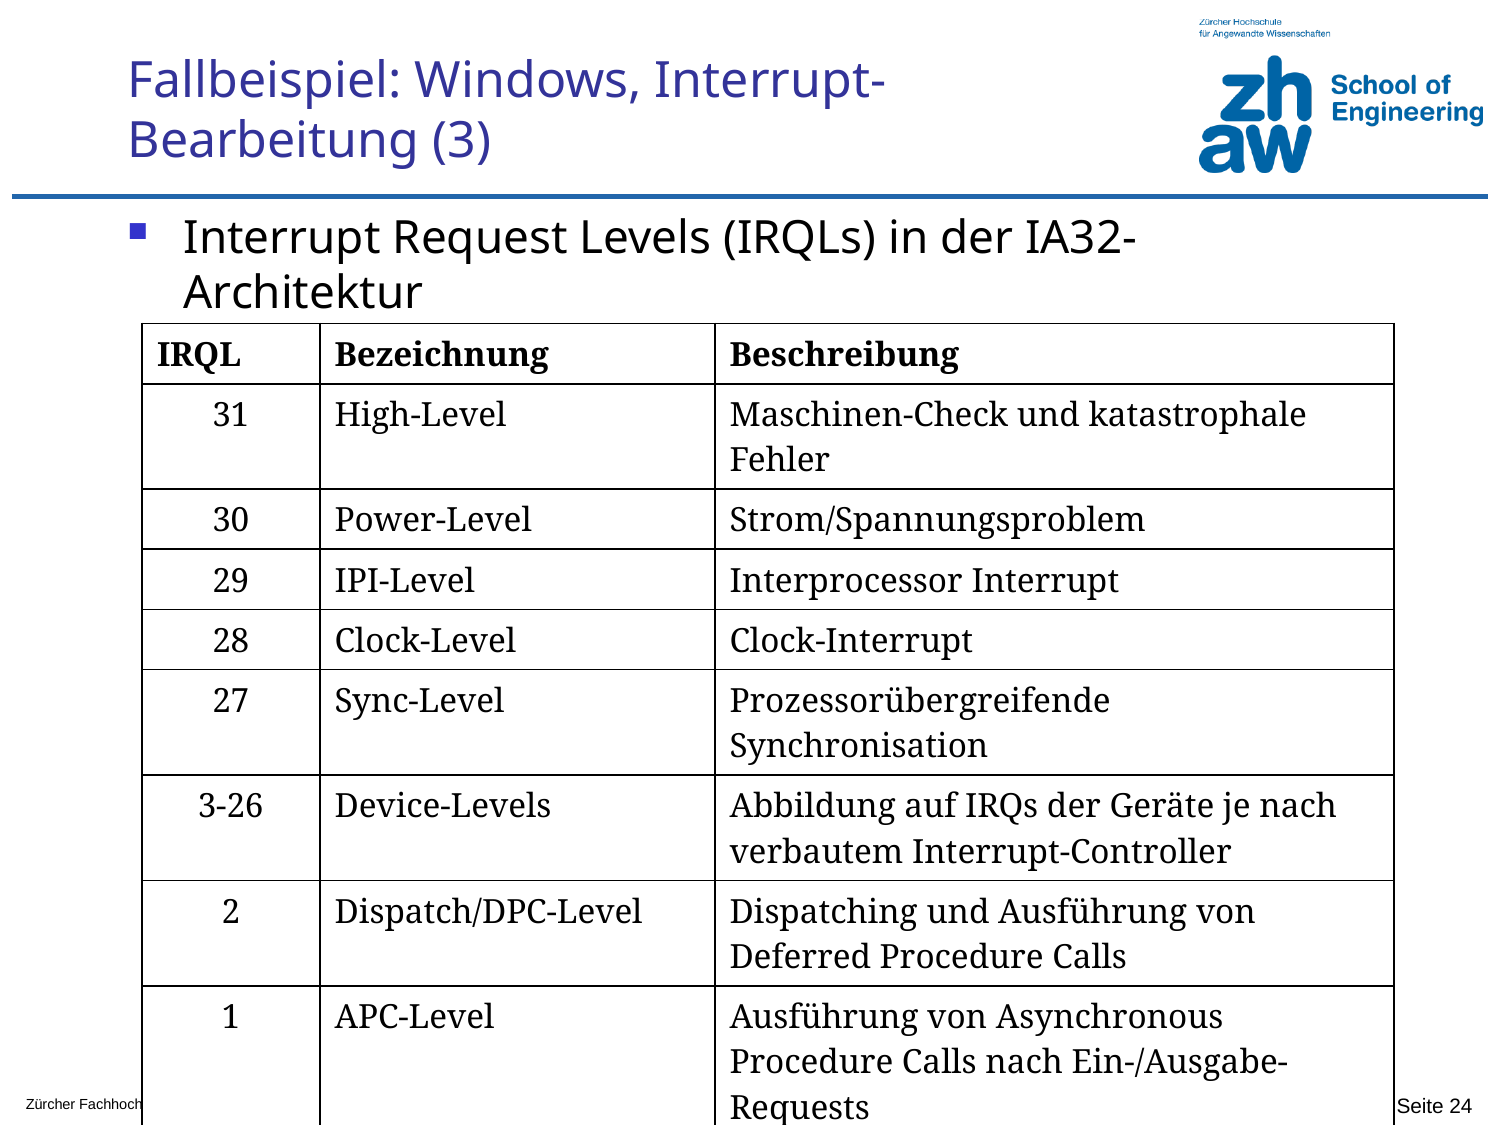

# Fallbeispiel: Windows, Interrupt-Bearbeitung (3)
Interrupt Request Levels (IRQLs) in der IA32-Architektur
| IRQL | Bezeichnung | Beschreibung |
| --- | --- | --- |
| 31 | High-Level | Maschinen-Check und katastrophale Fehler |
| 30 | Power-Level | Strom/Spannungsproblem |
| 29 | IPI-Level | Interprocessor Interrupt |
| 28 | Clock-Level | Clock-Interrupt |
| 27 | Sync-Level | Prozessorübergreifende Synchronisation |
| 3-26 | Device-Levels | Abbildung auf IRQs der Geräte je nach verbautem Interrupt-Controller |
| 2 | Dispatch/DPC-Level | Dispatching und Ausführung von Deferred Procedure Calls |
| 1 | APC-Level | Ausführung von Asynchronous Procedure Calls nach Ein-/Ausgabe-Requests |
| 0 | Passive-Level | Normale Threadausführung |